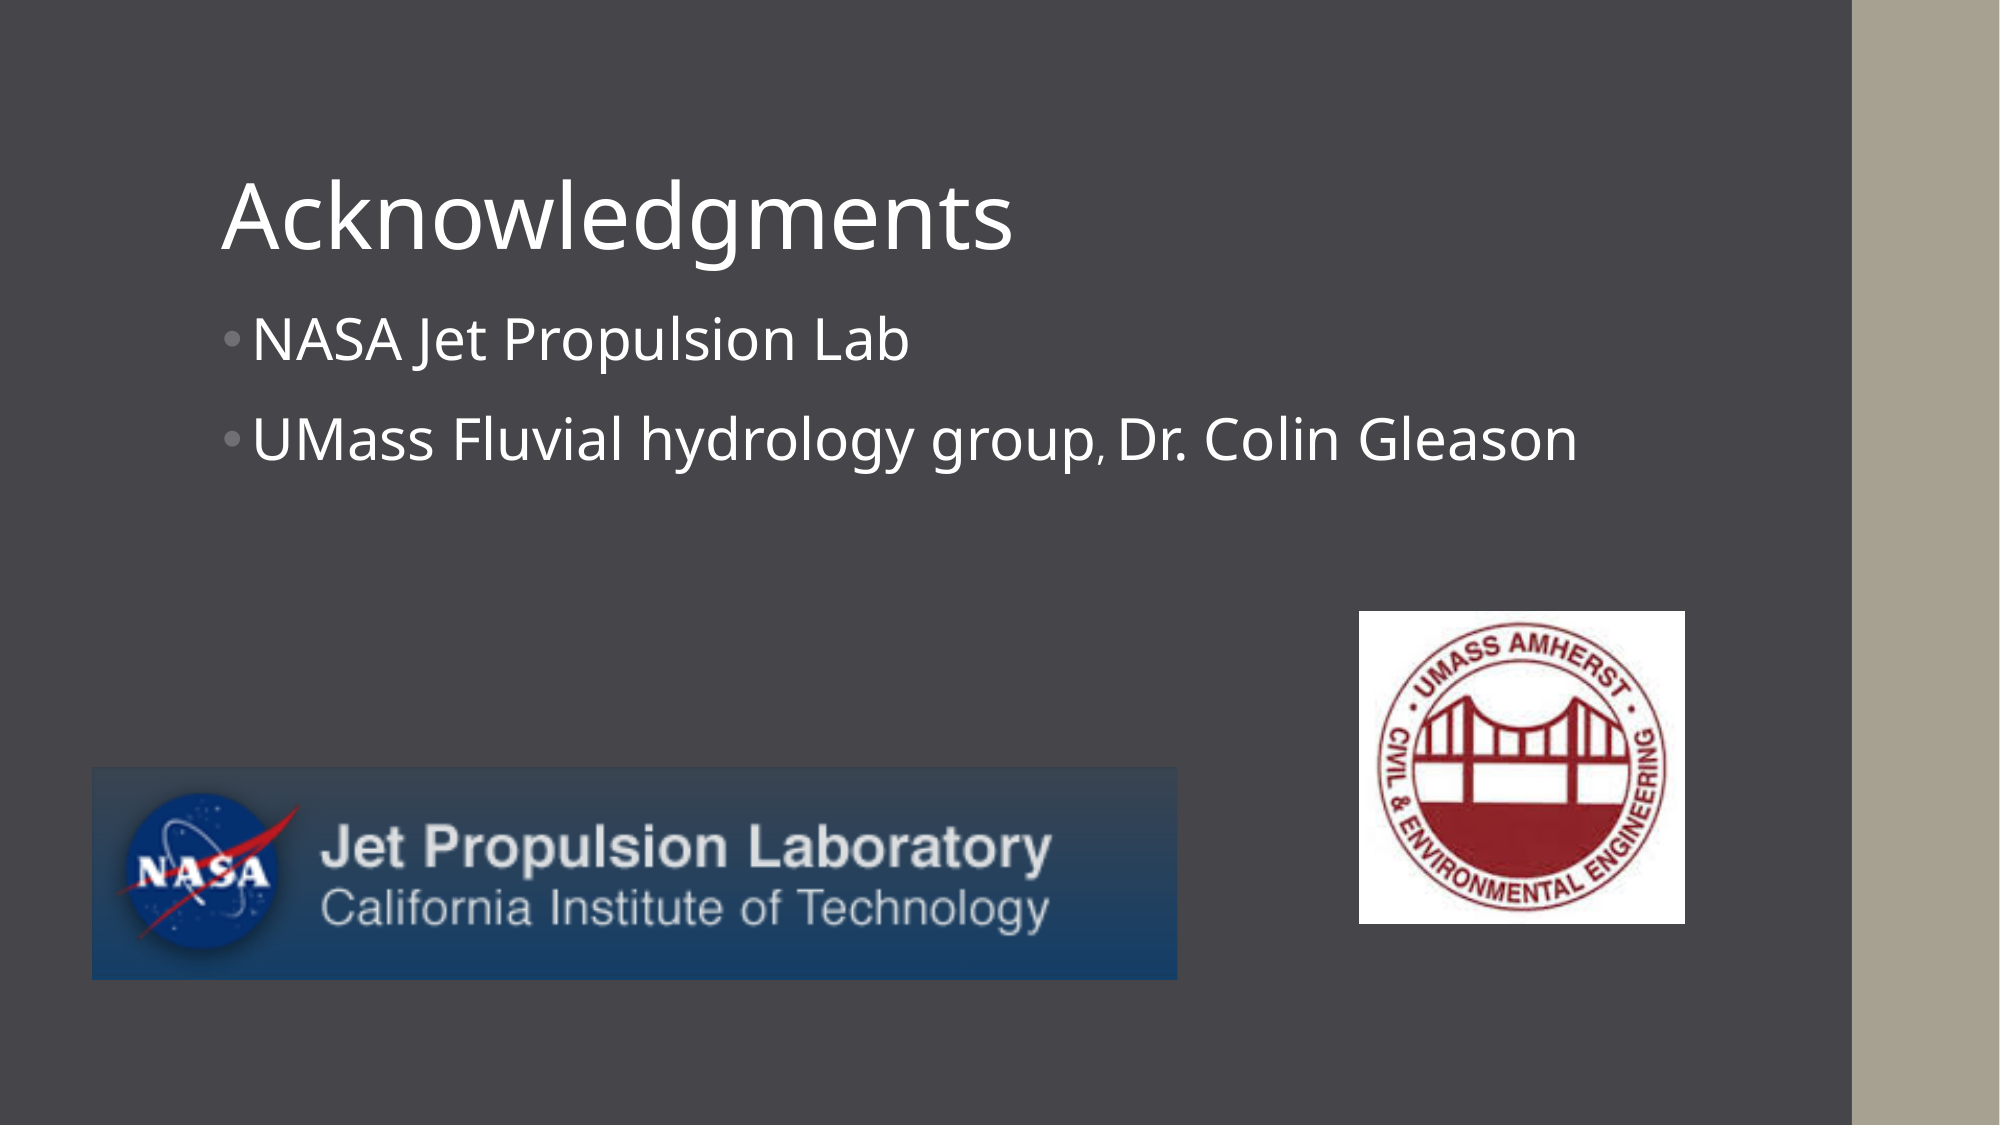

# Acknowledgments
NASA Jet Propulsion Lab
UMass Fluvial hydrology group, Dr. Colin Gleason